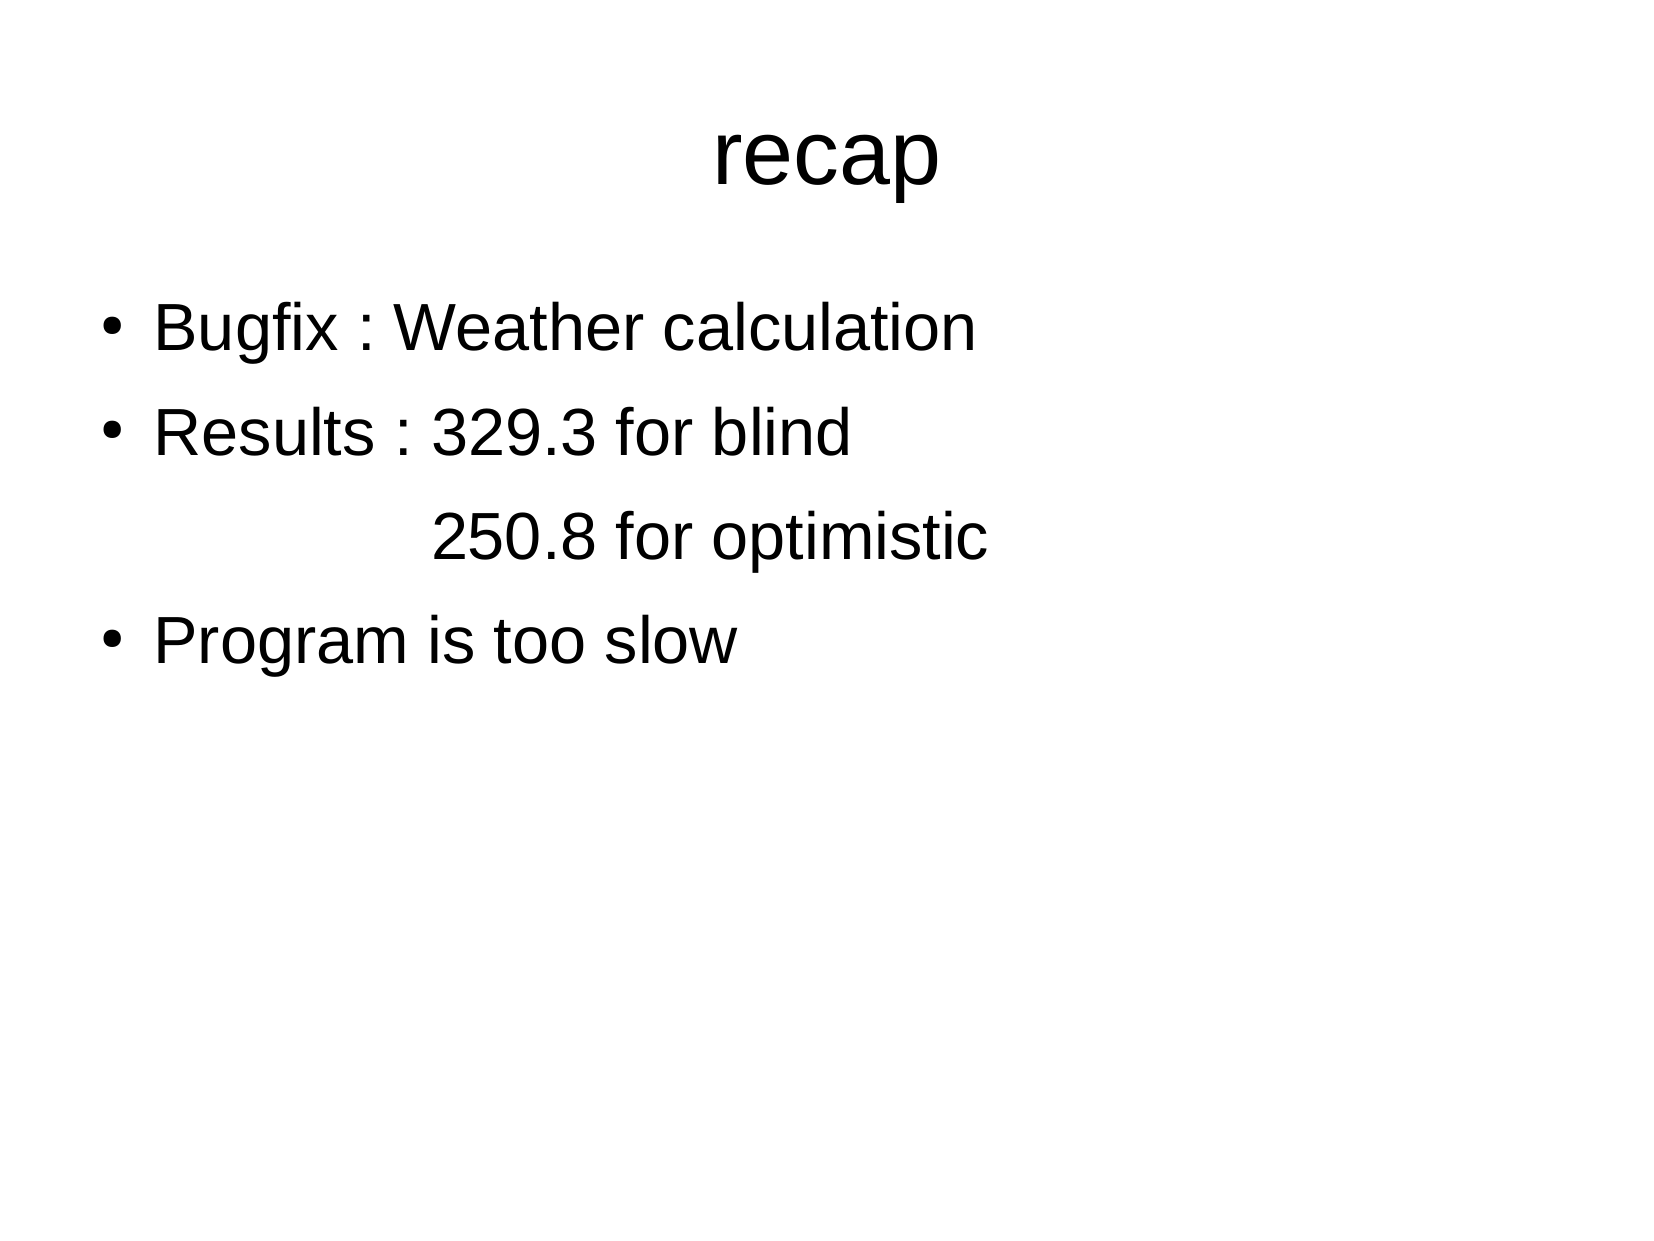

# recap
Bugfix : Weather calculation
Results : 329.3 for blind
 250.8 for optimistic
Program is too slow